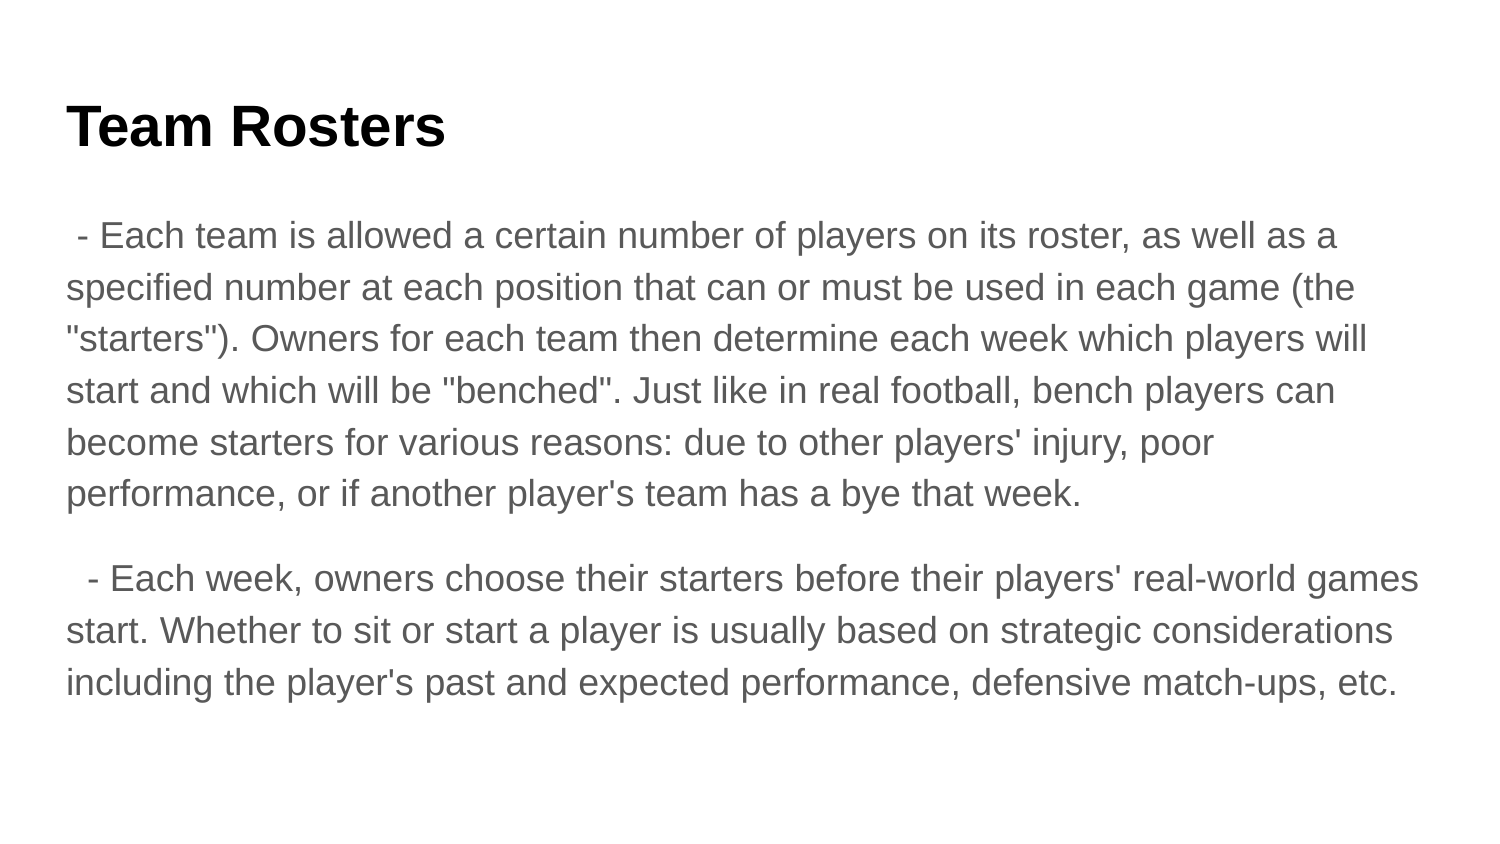

# Team Rosters
 - Each team is allowed a certain number of players on its roster, as well as a specified number at each position that can or must be used in each game (the "starters"). Owners for each team then determine each week which players will start and which will be "benched". Just like in real football, bench players can become starters for various reasons: due to other players' injury, poor performance, or if another player's team has a bye that week.
 - Each week, owners choose their starters before their players' real-world games start. Whether to sit or start a player is usually based on strategic considerations including the player's past and expected performance, defensive match-ups, etc.